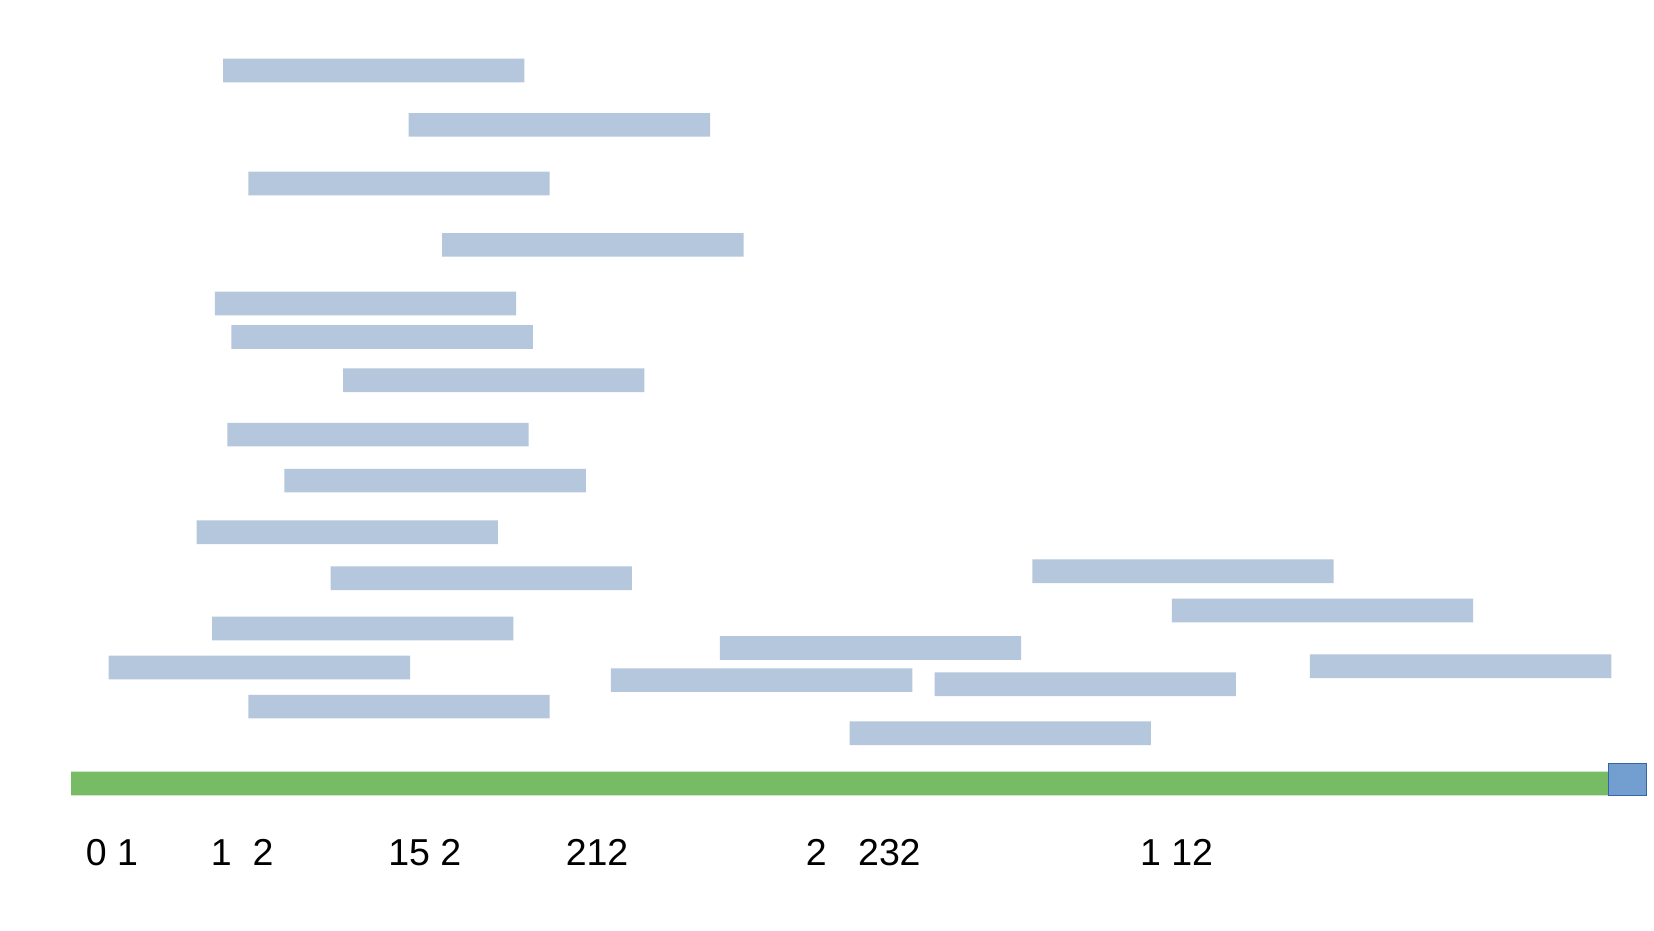

0 1 1 2 15 2 212 2 232 1 12